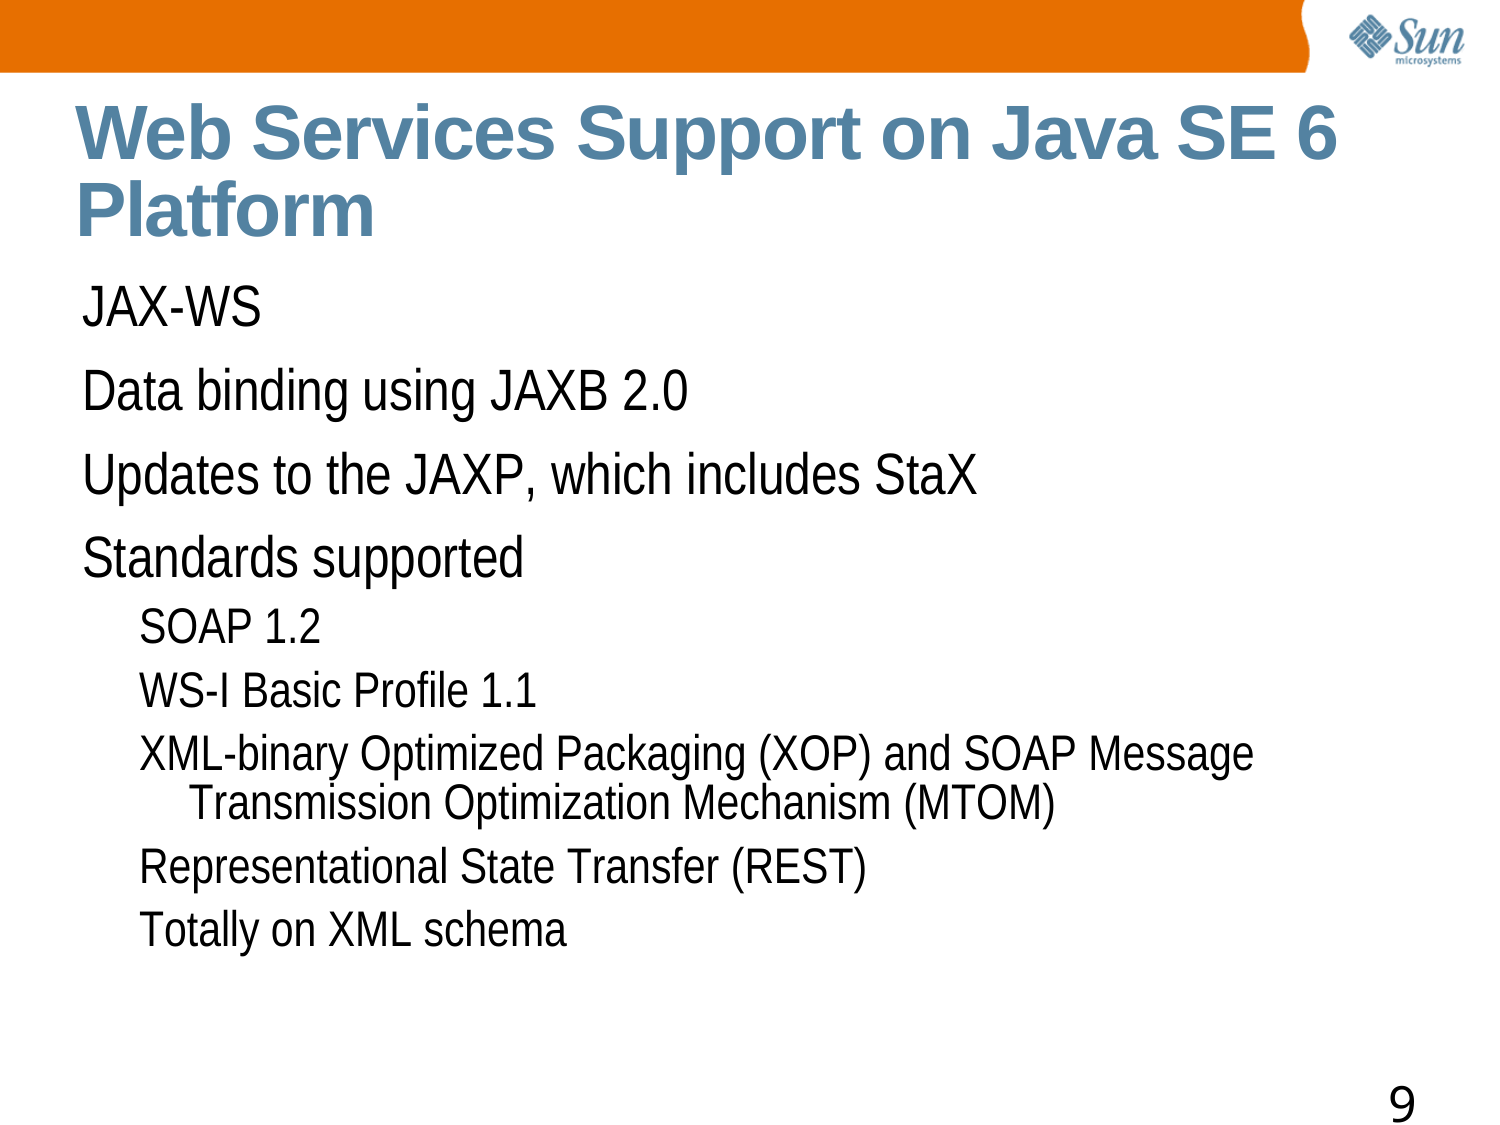

# Web Services Support on Java SE 6 Platform
JAX-WS
Data binding using JAXB 2.0
Updates to the JAXP, which includes StaX
Standards supported
SOAP 1.2
WS-I Basic Profile 1.1
XML-binary Optimized Packaging (XOP) and SOAP Message Transmission Optimization Mechanism (MTOM)
Representational State Transfer (REST)
Totally on XML schema